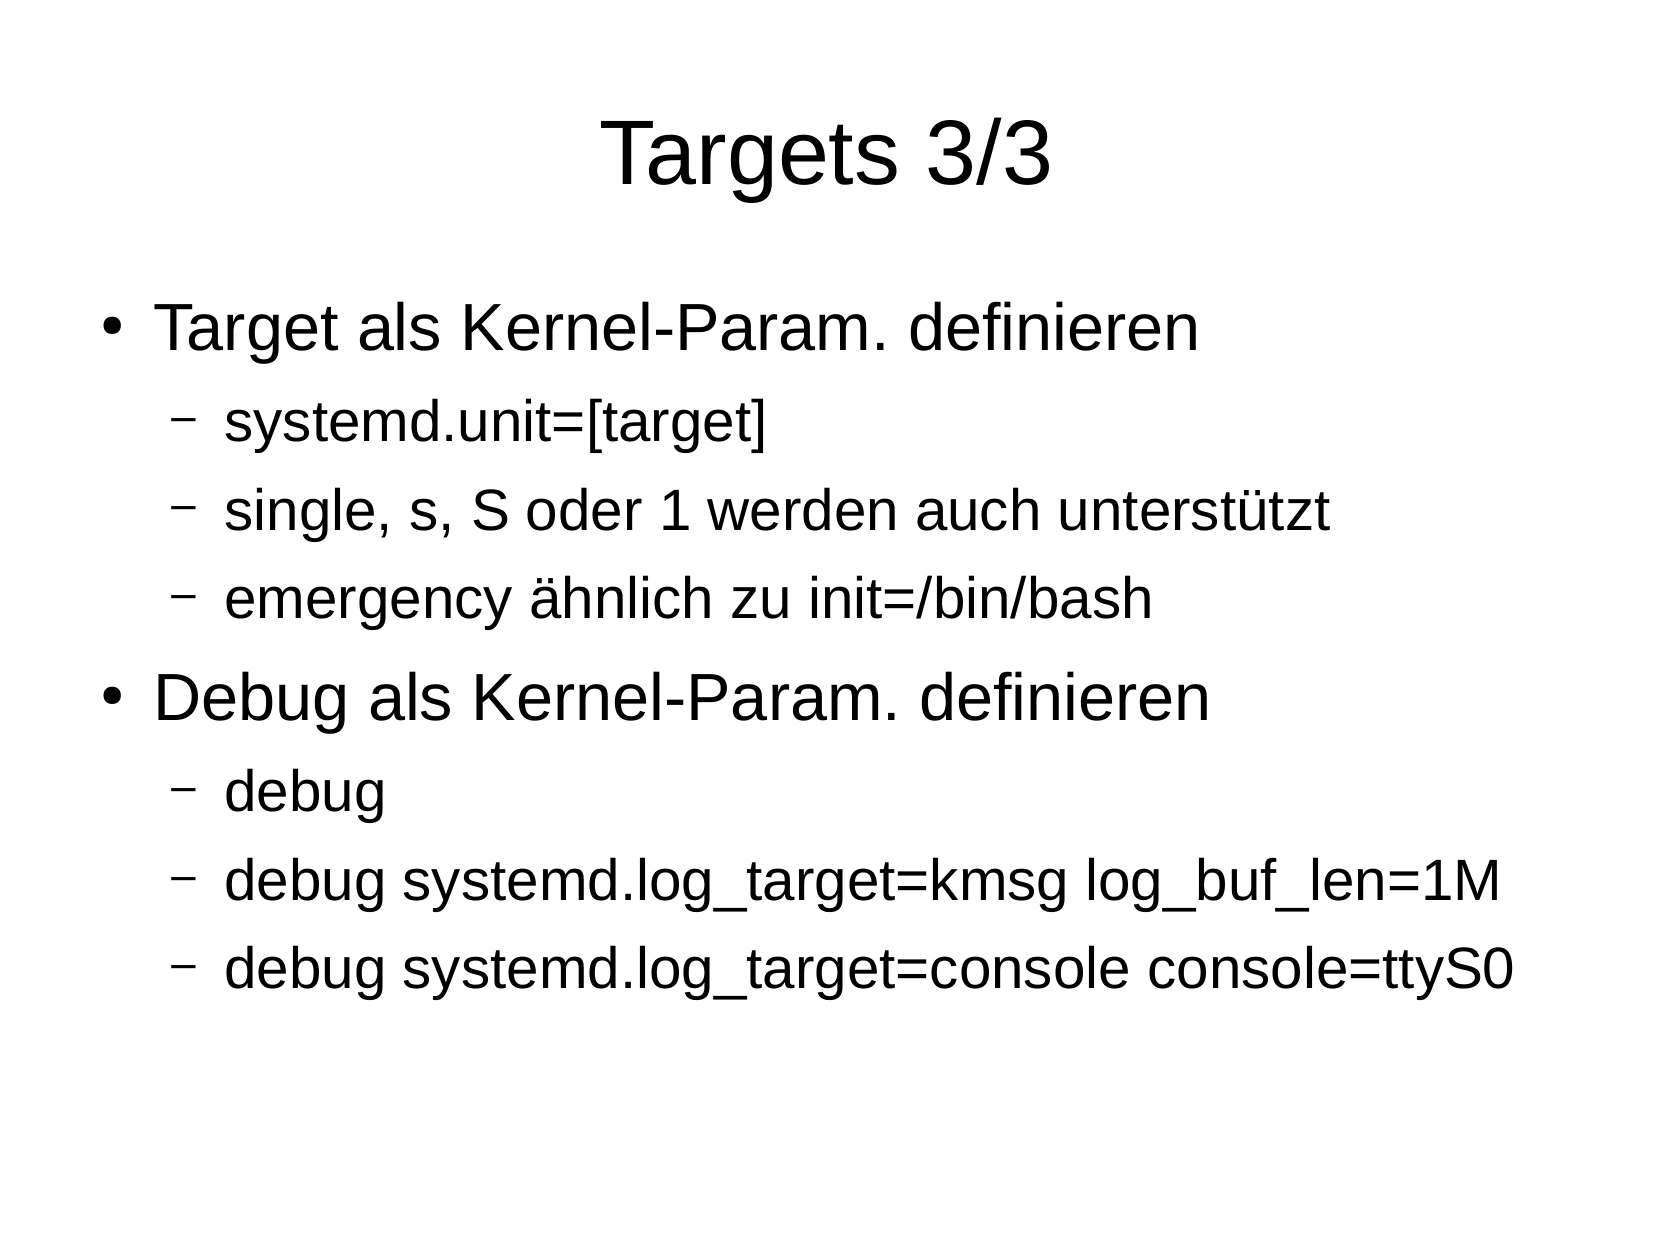

# Targets 3/3
Target als Kernel-Param. definieren
systemd.unit=[target]
single, s, S oder 1 werden auch unterstützt
emergency ähnlich zu init=/bin/bash
Debug als Kernel-Param. definieren
debug
debug systemd.log_target=kmsg log_buf_len=1M
debug systemd.log_target=console console=ttyS0